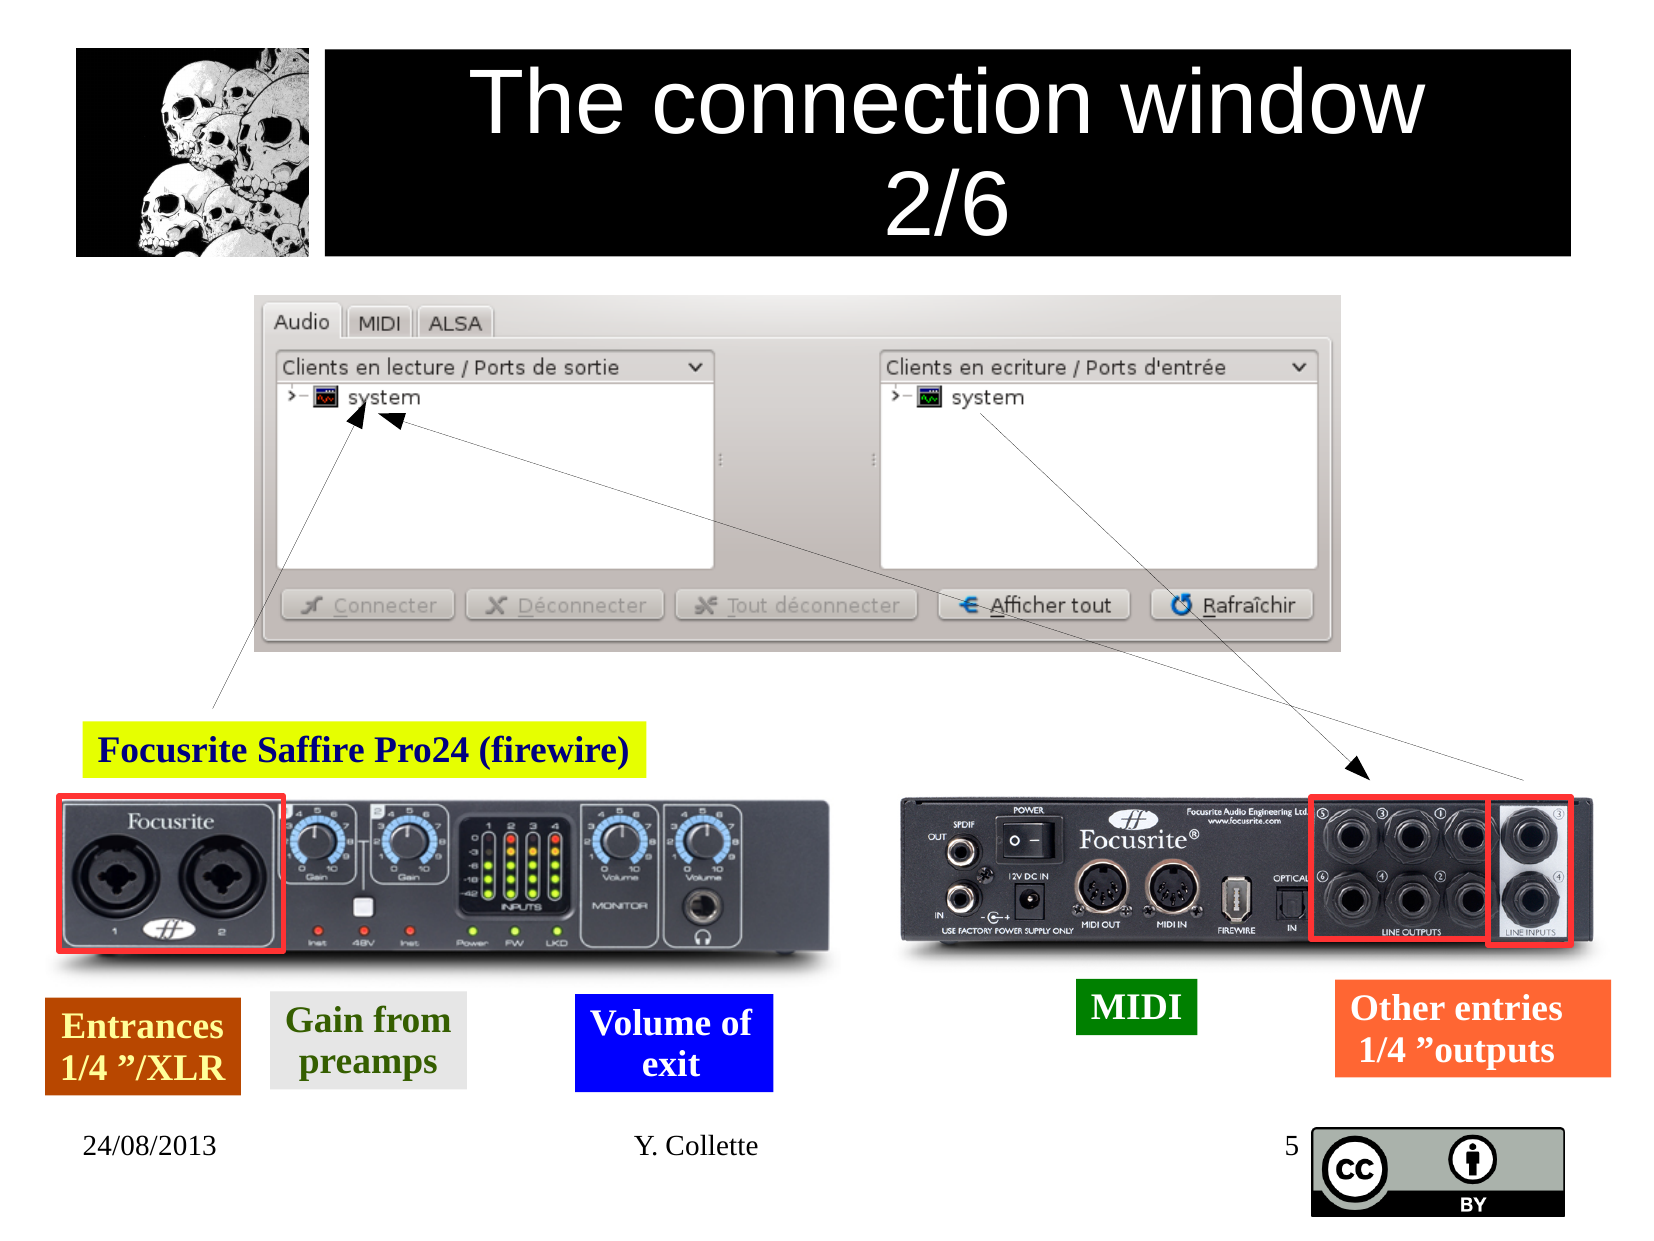

# The connection window
2/6
Focusrite Saffire Pro24 (firewire)
MIDI
Other entries
1/4 ”outputs
Gain from
preamps
Volume of
exit
Entrances
1/4 ”/XLR
Y. Collette
5